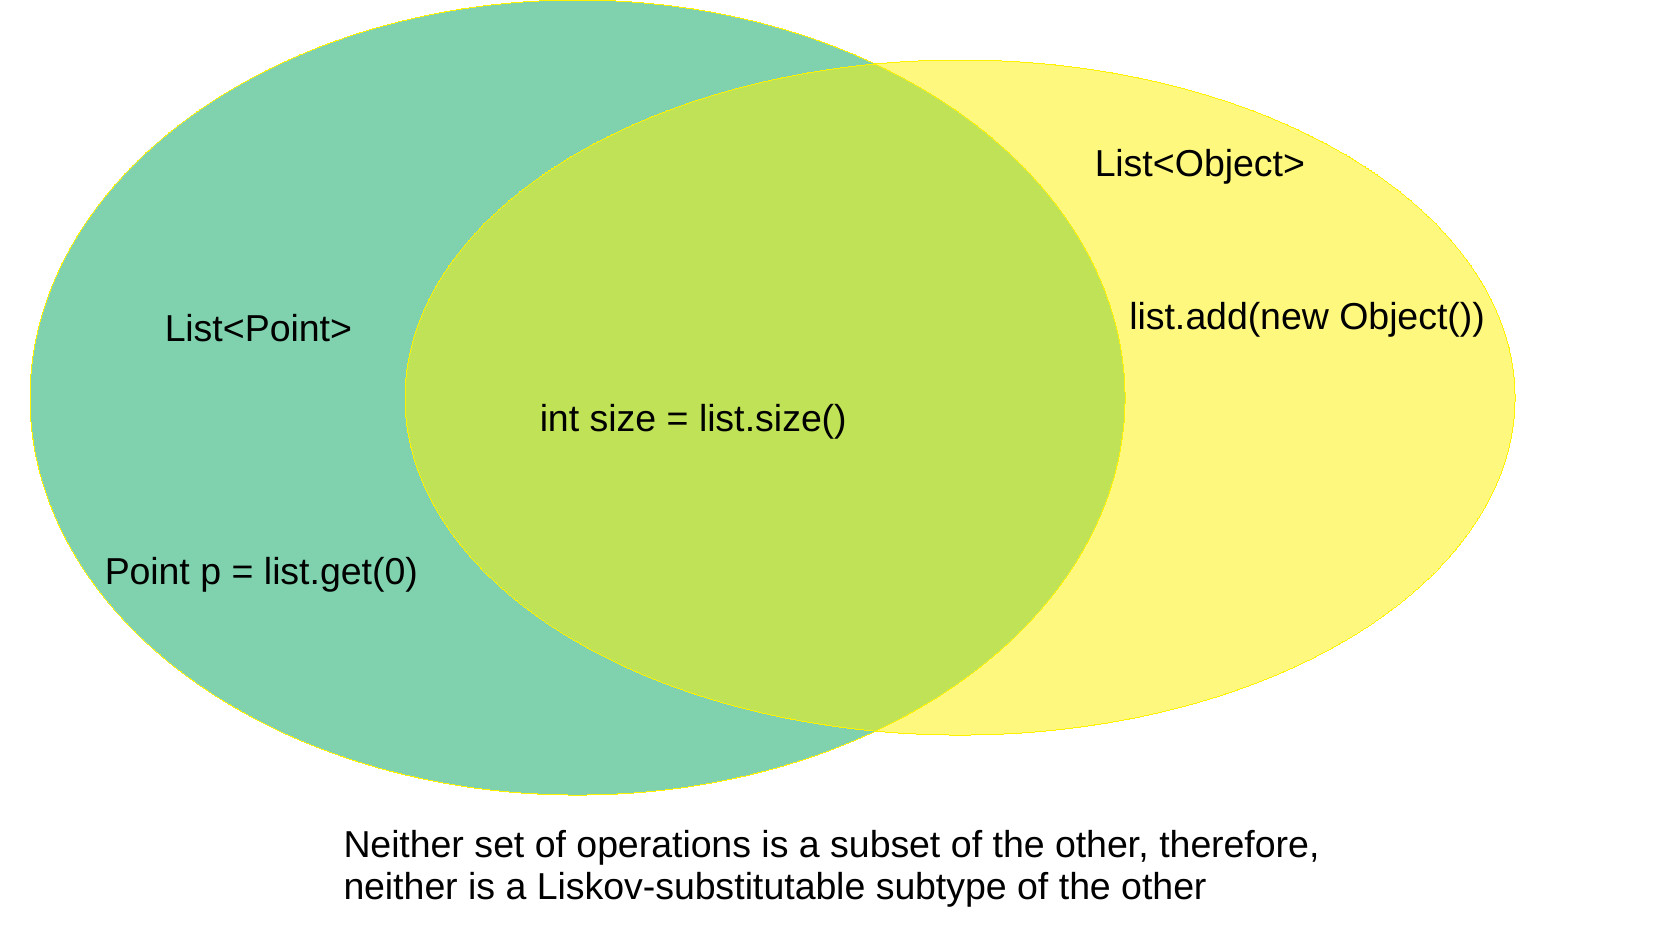

List<Object>
list.add(new Object())
List<Point>
int size = list.size()
Point p = list.get(0)
Neither set of operations is a subset of the other, therefore,
neither is a Liskov-substitutable subtype of the other